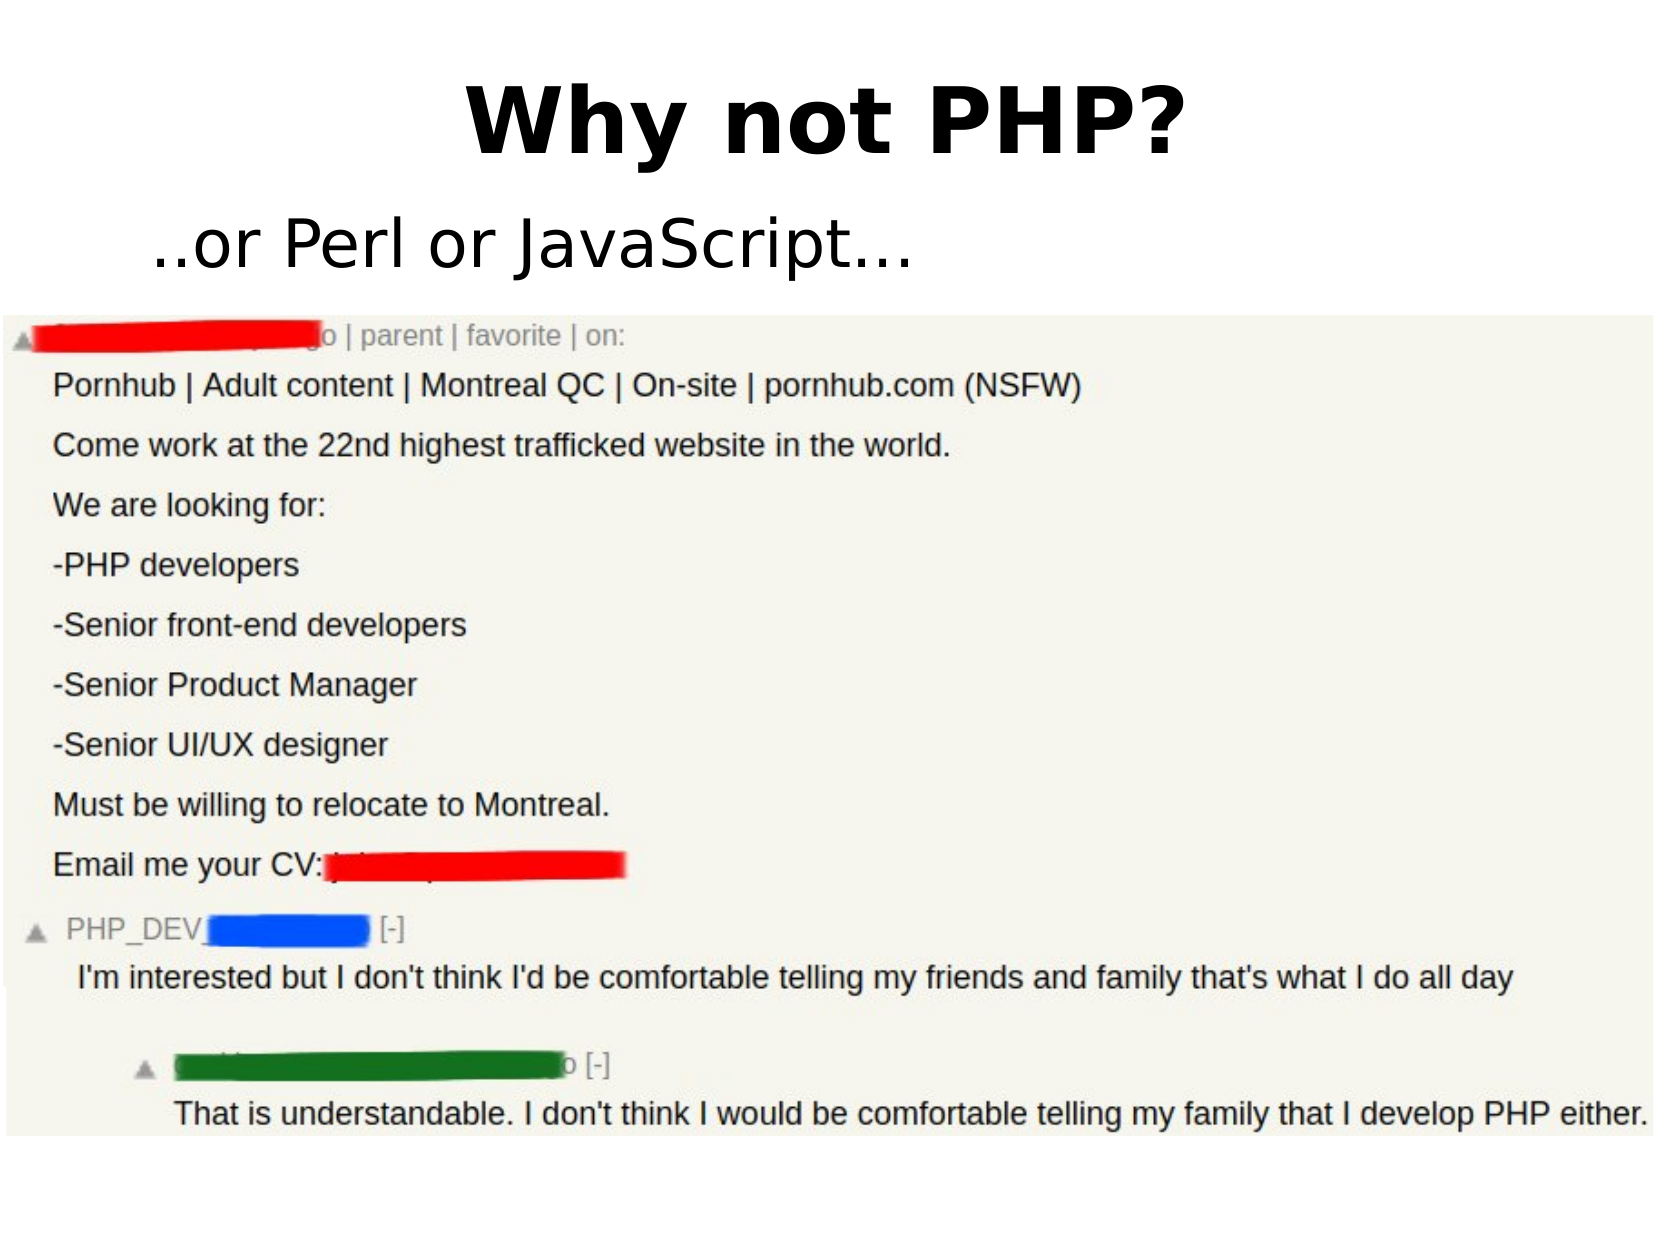

# Why not PHP?
..or Perl or JavaScript...